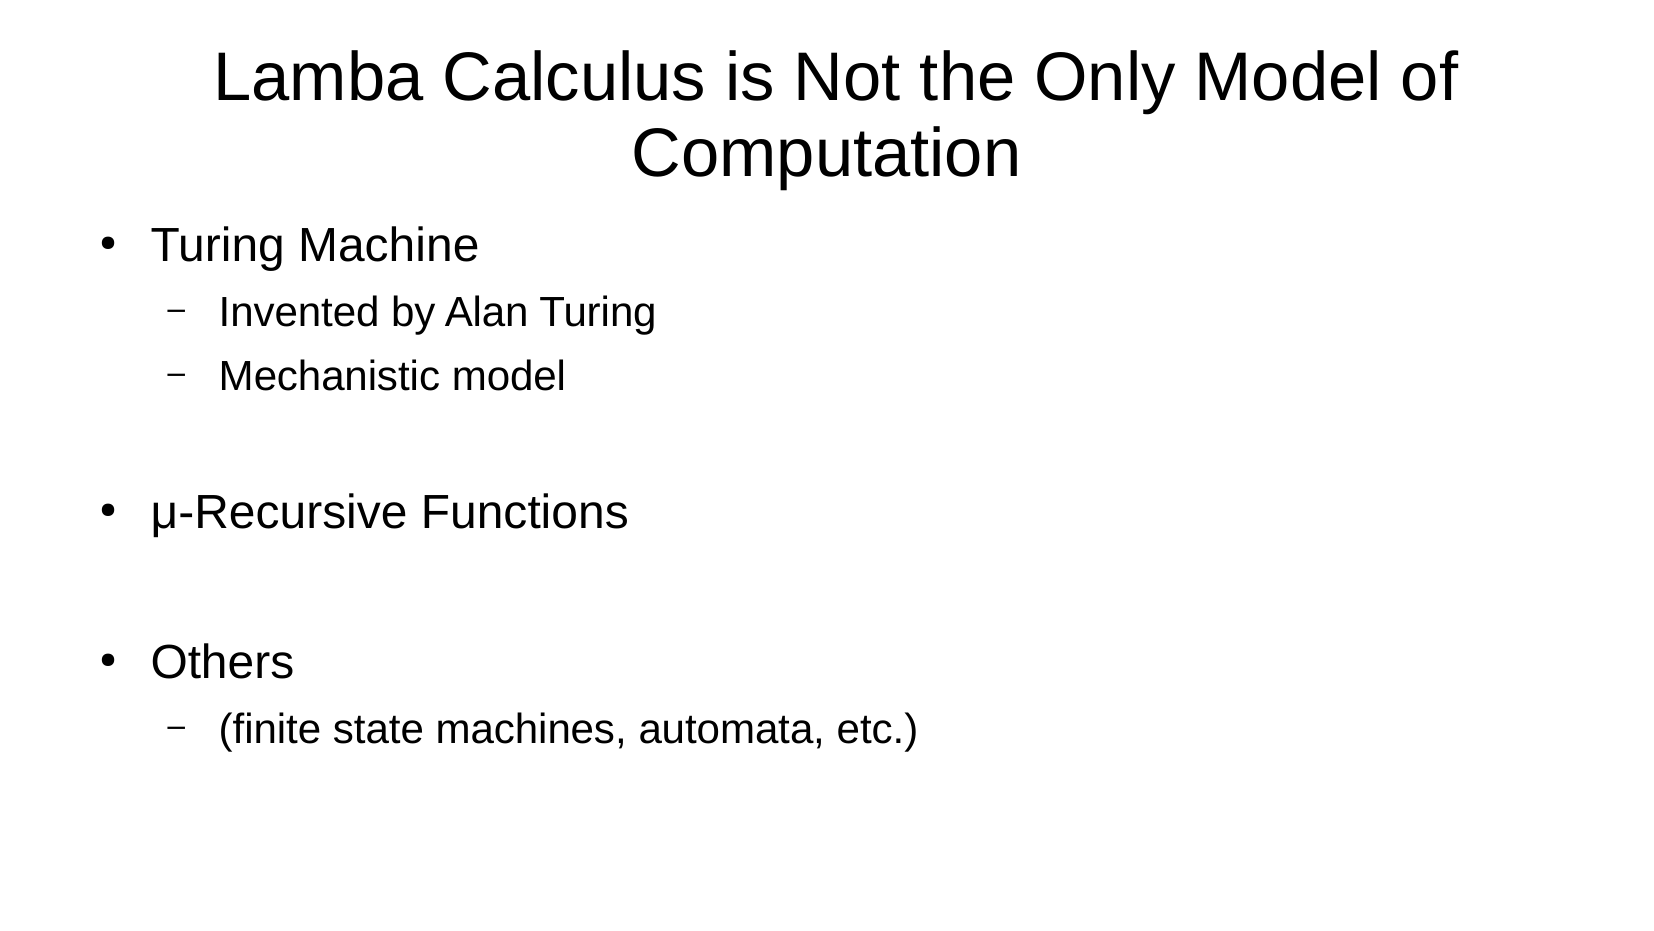

# Lamba Calculus is Not the Only Model of Computation
Turing Machine
Invented by Alan Turing
Mechanistic model
μ-Recursive Functions
Others
(finite state machines, automata, etc.)